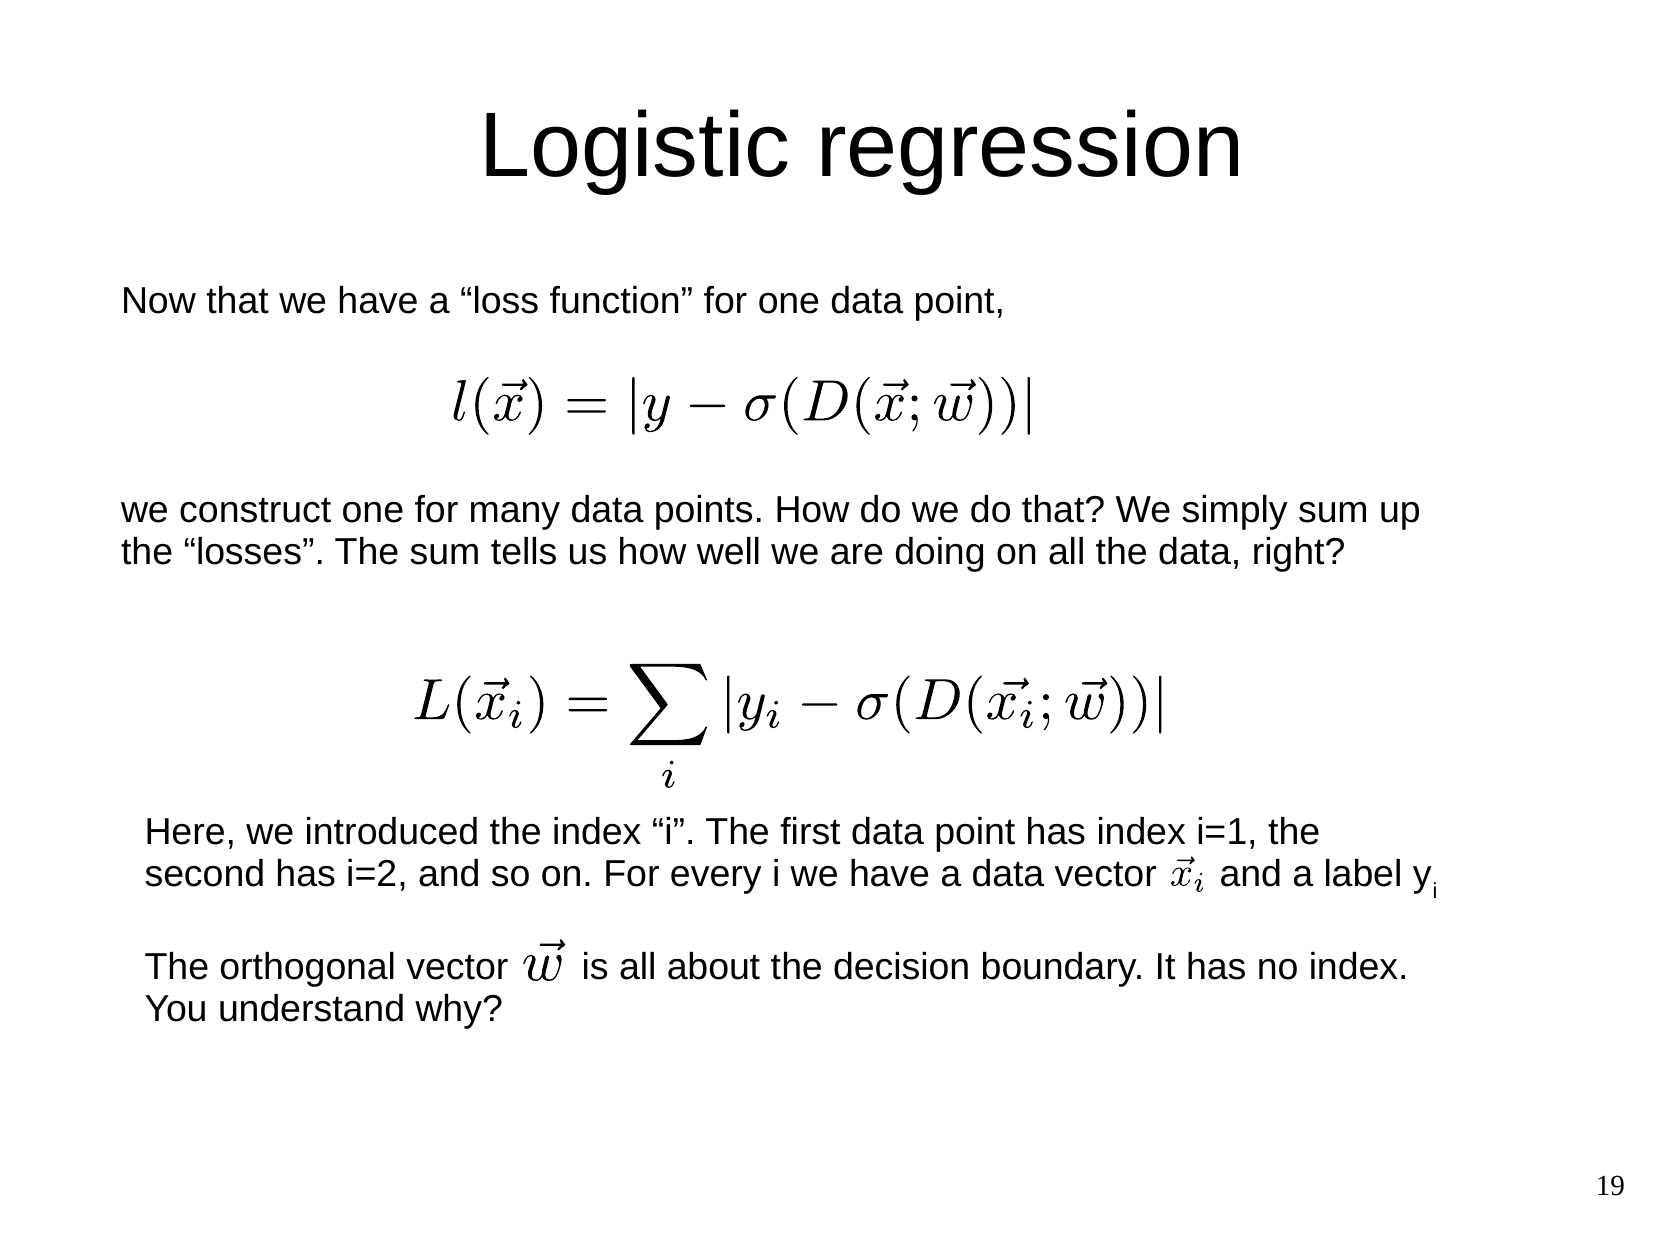

# Logistic regression
Now that we have a “loss function” for one data point,
we construct one for many data points. How do we do that? We simply sum up
the “losses”. The sum tells us how well we are doing on all the data, right?
Here, we introduced the index “i”. The first data point has index i=1, the second has i=2, and so on. For every i we have a data vector and a label yi
The orthogonal vector is all about the decision boundary. It has no index. You understand why?
19